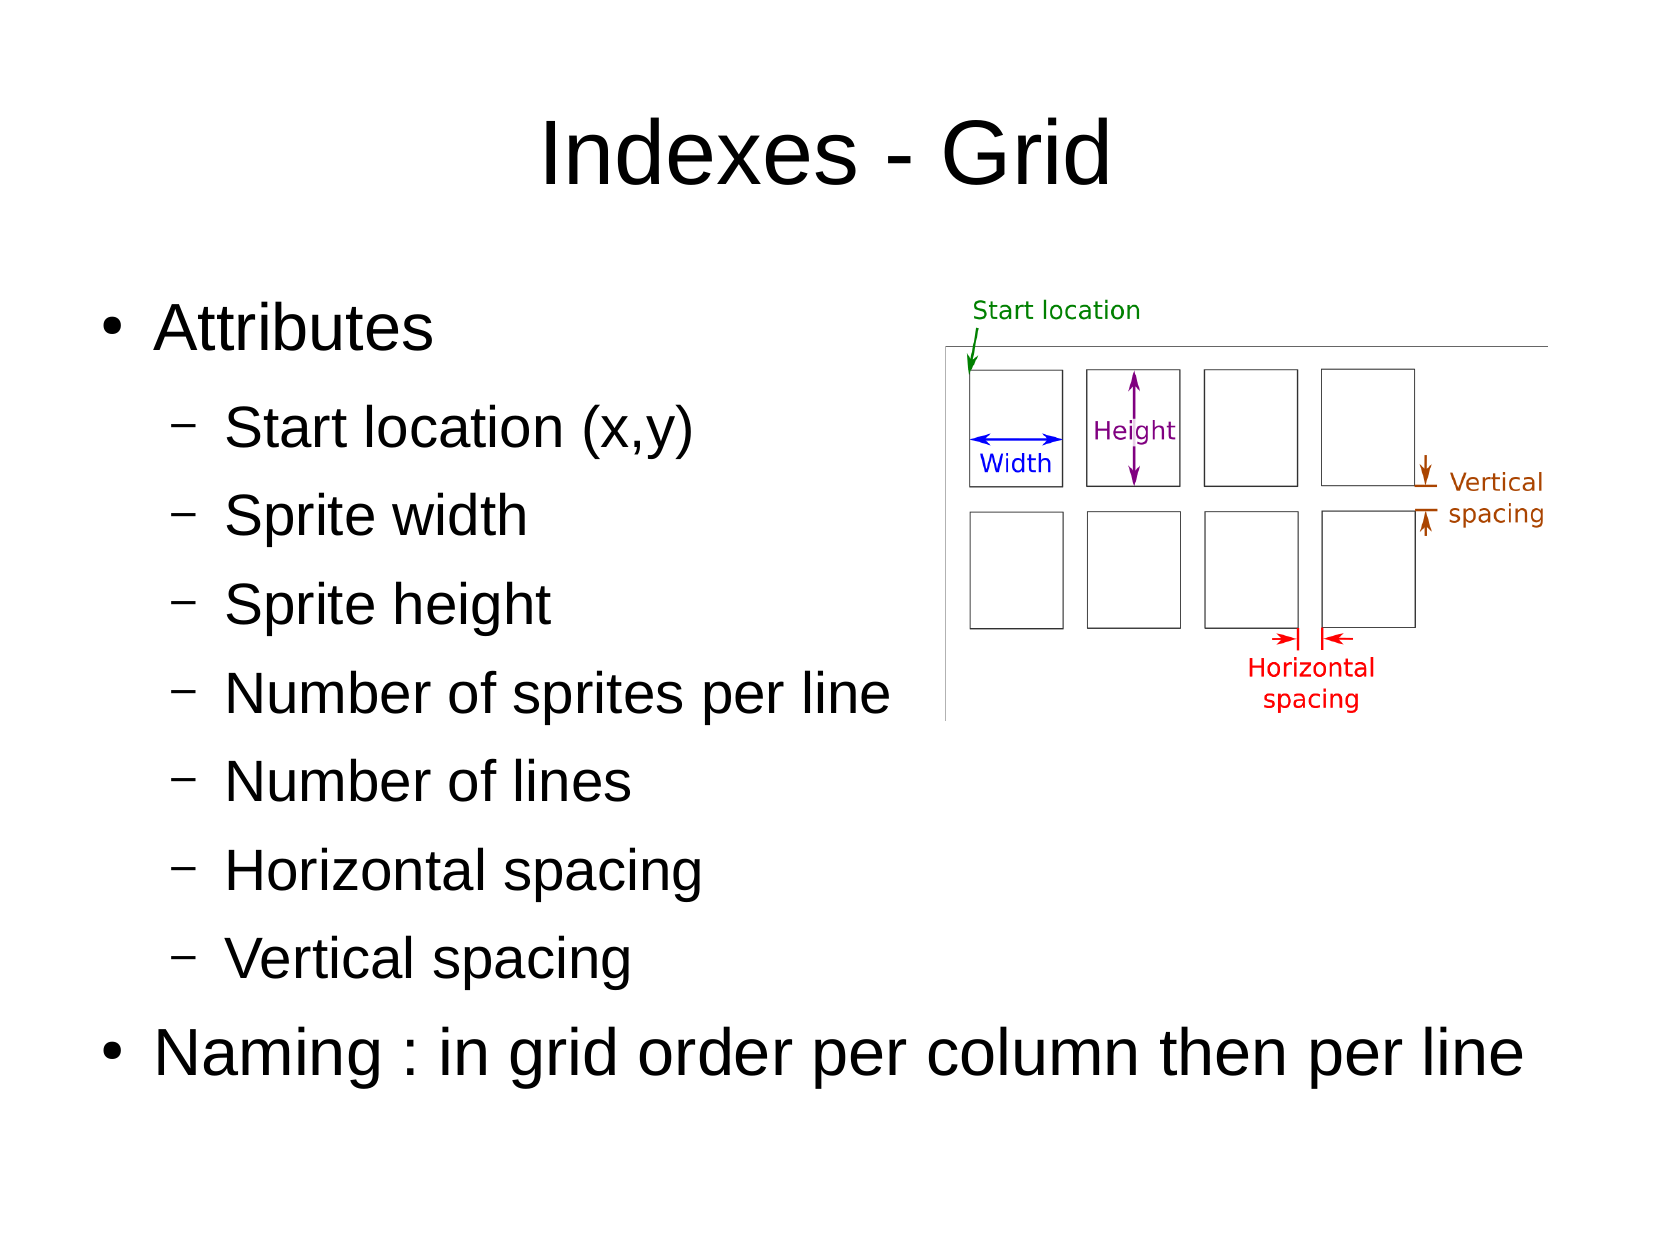

# Indexes - Grid
Attributes
Start location (x,y)
Sprite width
Sprite height
Number of sprites per line
Number of lines
Horizontal spacing
Vertical spacing
Naming : in grid order per column then per line